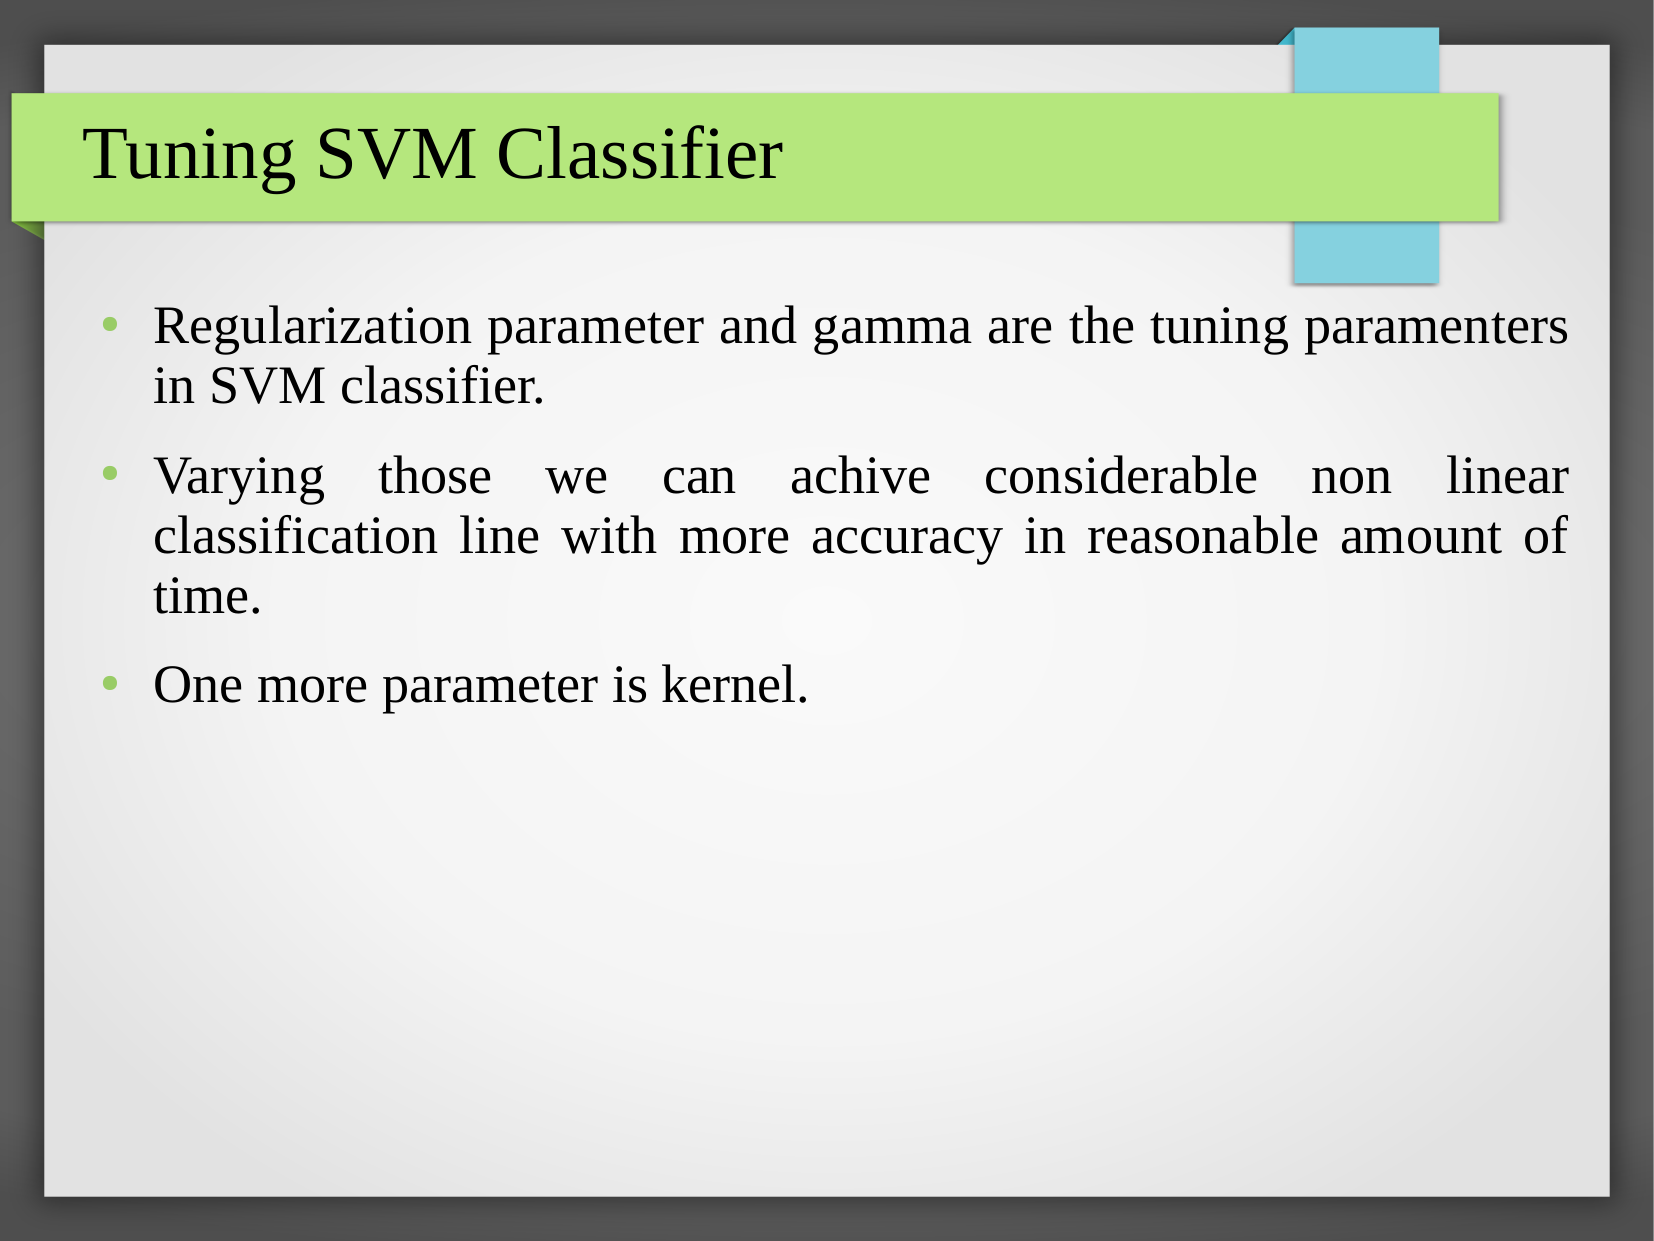

# Tuning SVM Classifier
Regularization parameter and gamma are the tuning paramenters in SVM classifier.
Varying those we can achive considerable non linear classification line with more accuracy in reasonable amount of time.
One more parameter is kernel.